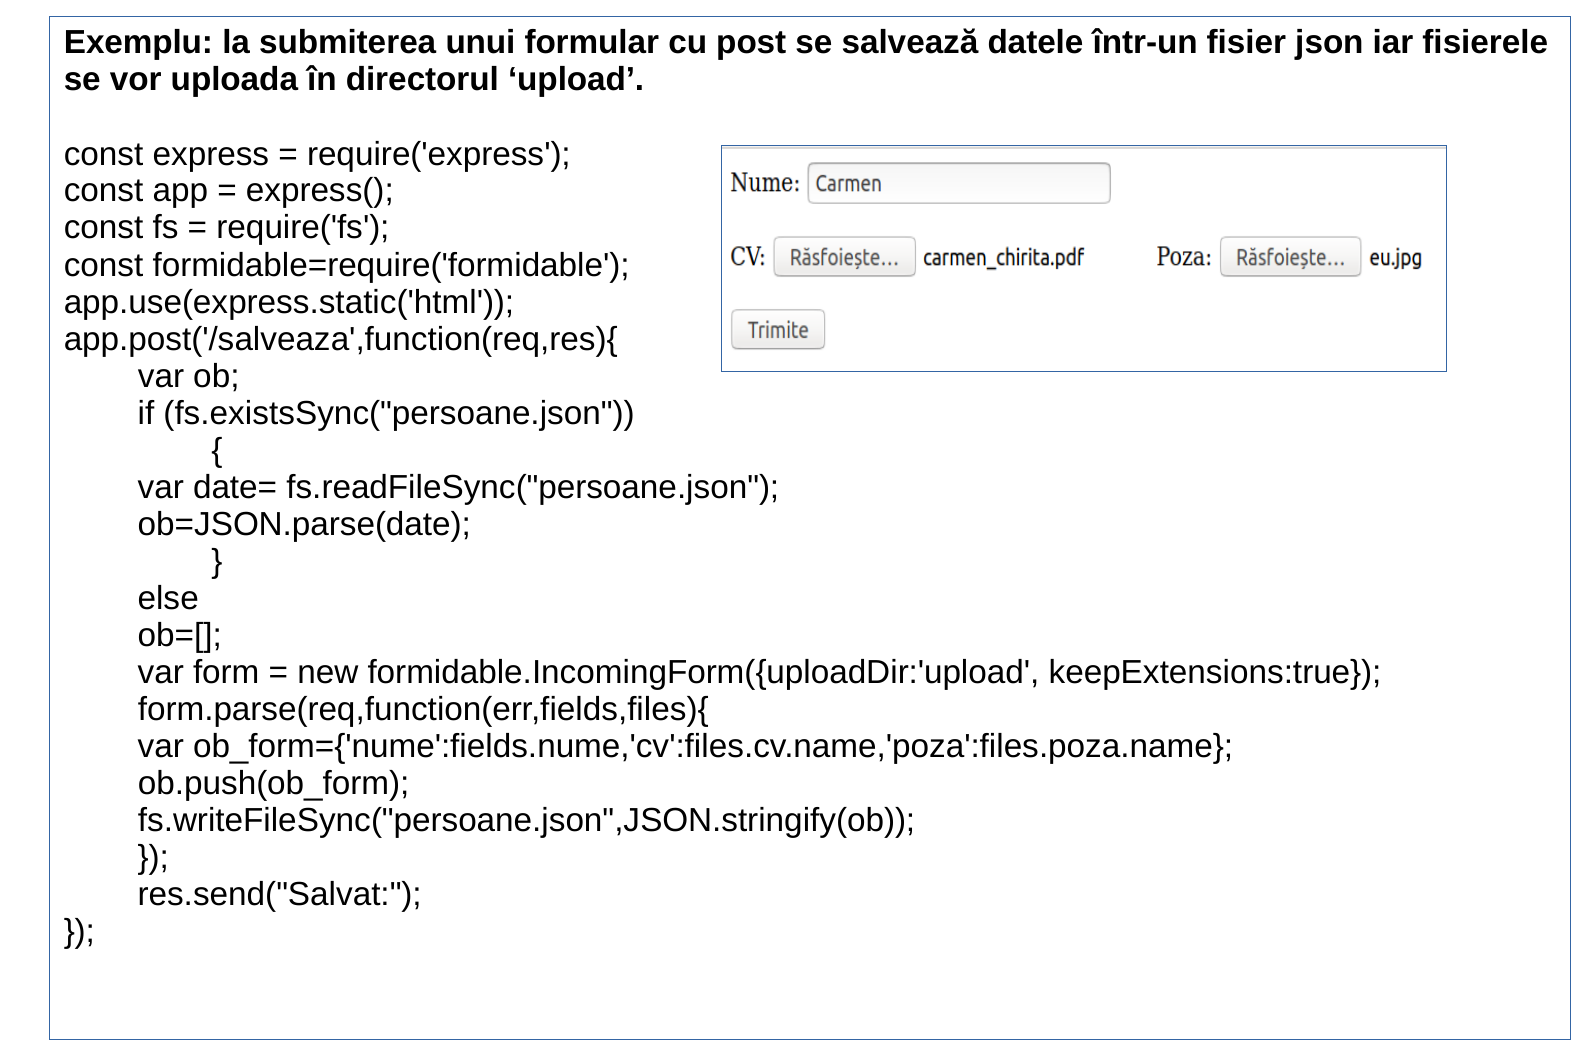

Exemplu: la submiterea unui formular cu post se salvează datele într-un fisier json iar fisierele se vor uploada în directorul ‘upload’.
const express = require('express');
const app = express();
const fs = require('fs');
const formidable=require('formidable');
app.use(express.static('html'));
app.post('/salveaza',function(req,res){
 var ob;
	if (fs.existsSync("persoane.json"))
		{
	var date= fs.readFileSync("persoane.json");
	ob=JSON.parse(date);
		}
	else
	ob=[];
	var form = new formidable.IncomingForm({uploadDir:'upload', keepExtensions:true});
 form.parse(req,function(err,fields,files){
	var ob_form={'nume':fields.nume,'cv':files.cv.name,'poza':files.poza.name};
 ob.push(ob_form);
 fs.writeFileSync("persoane.json",JSON.stringify(ob));
	});
	res.send("Salvat:");
});